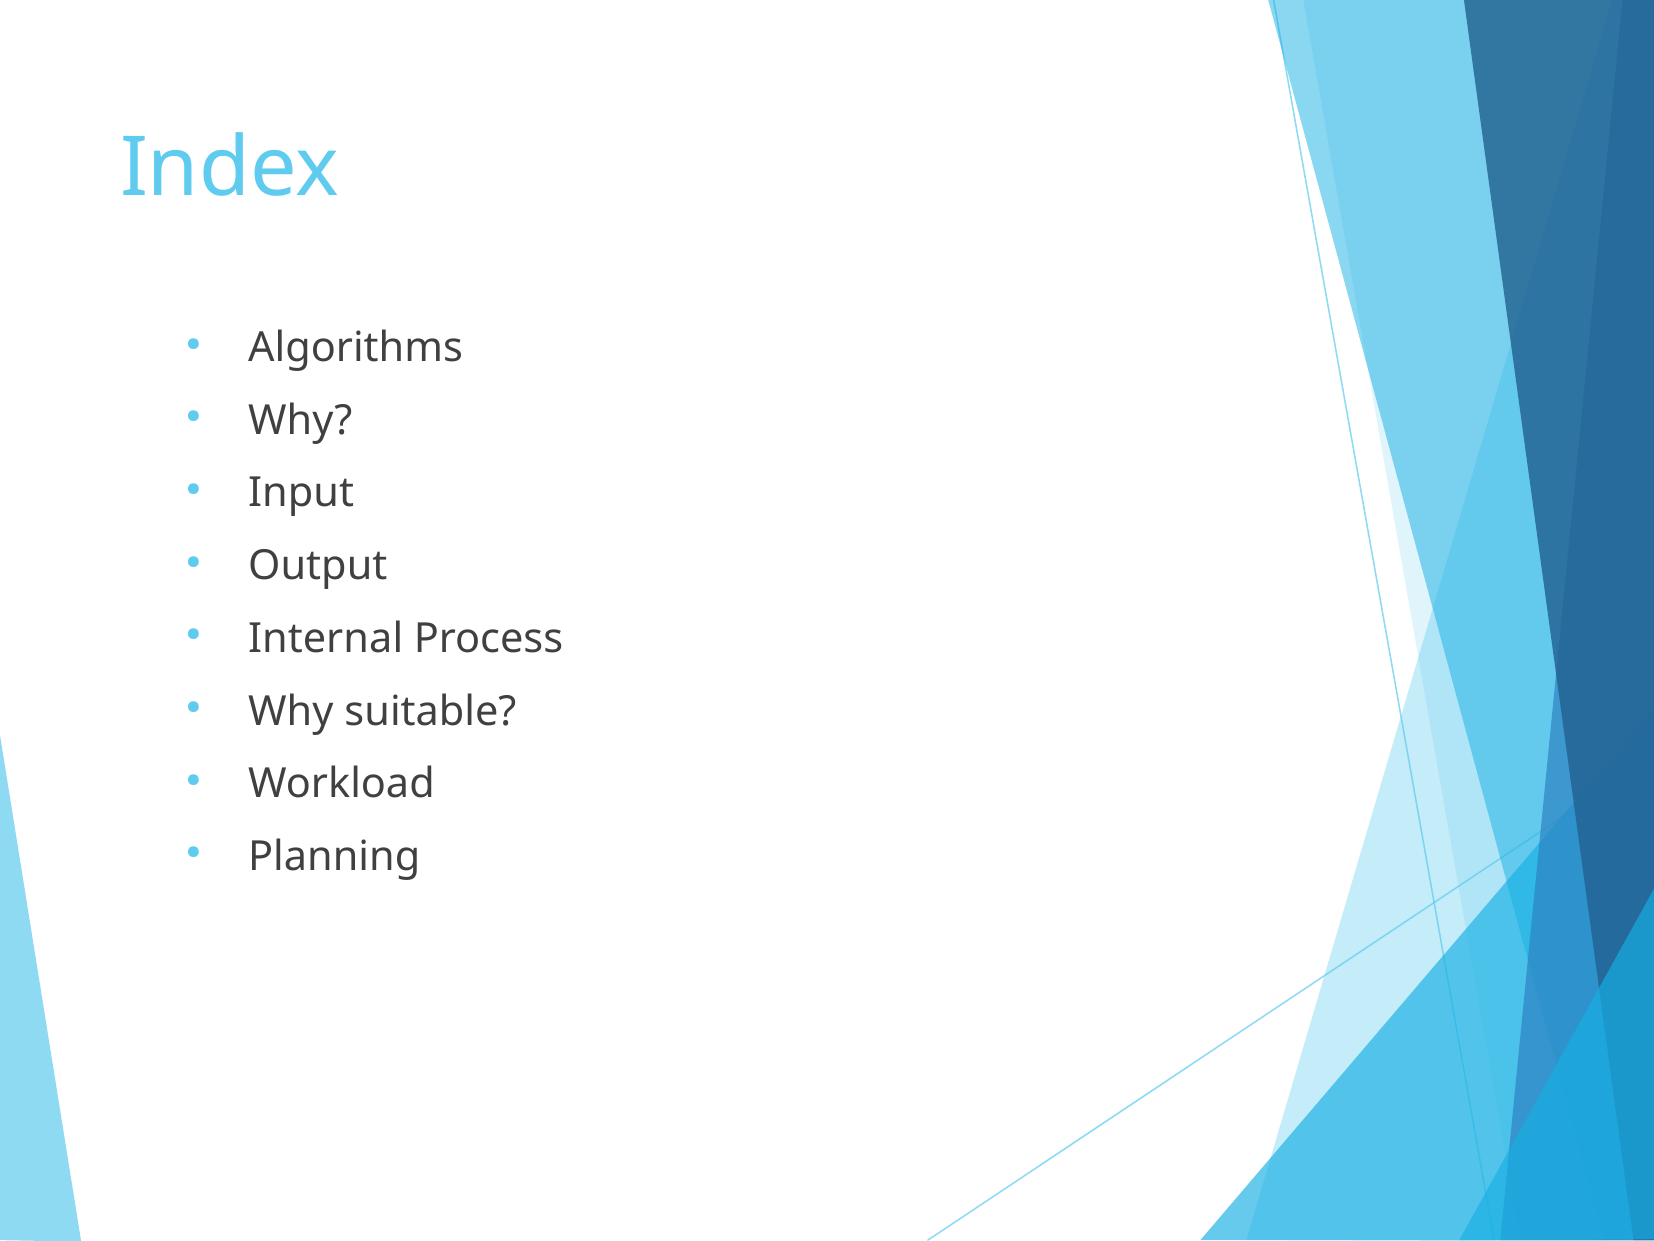

Index
# Algorithms
Why?
Input
Output
Internal Process
Why suitable?
Workload
Planning